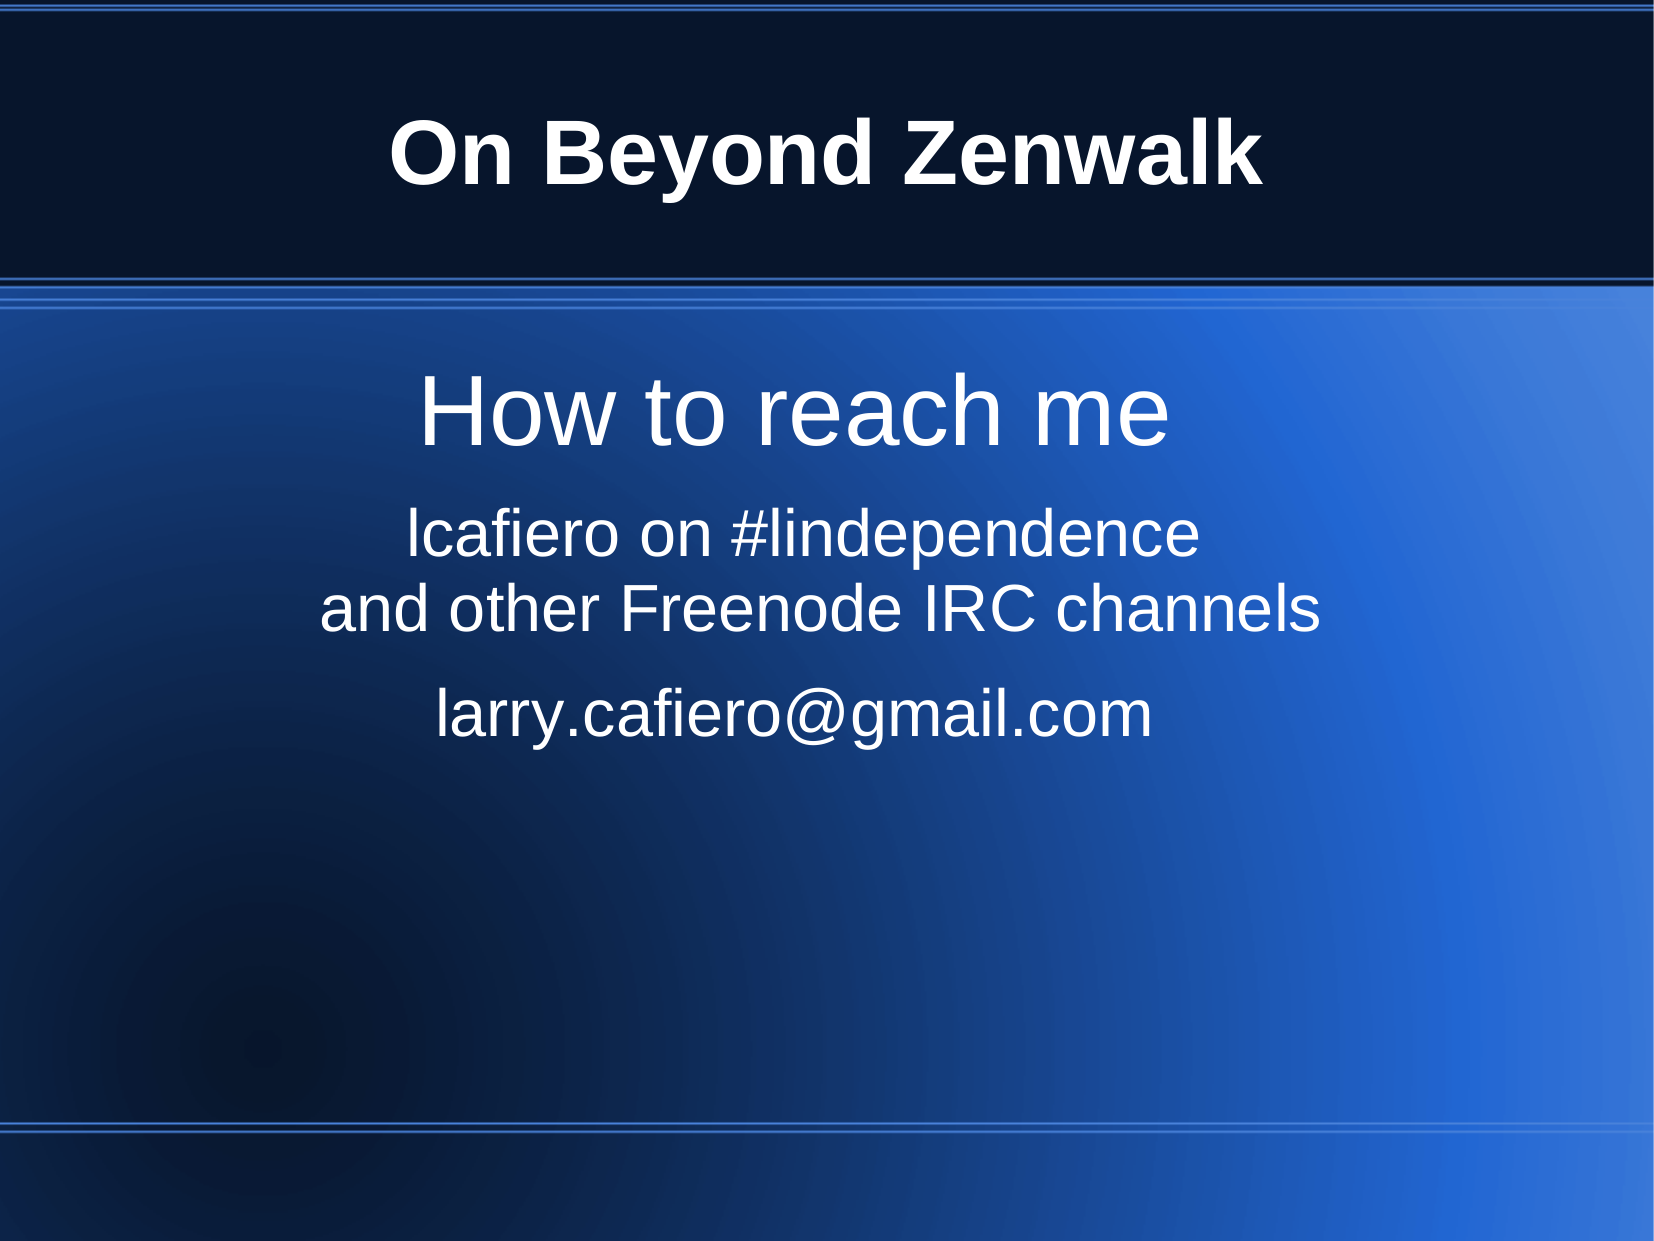

# On Beyond Zenwalk
How to reach me
 lcafiero on #lindependence
and other Freenode IRC channels
larry.cafiero@gmail.com